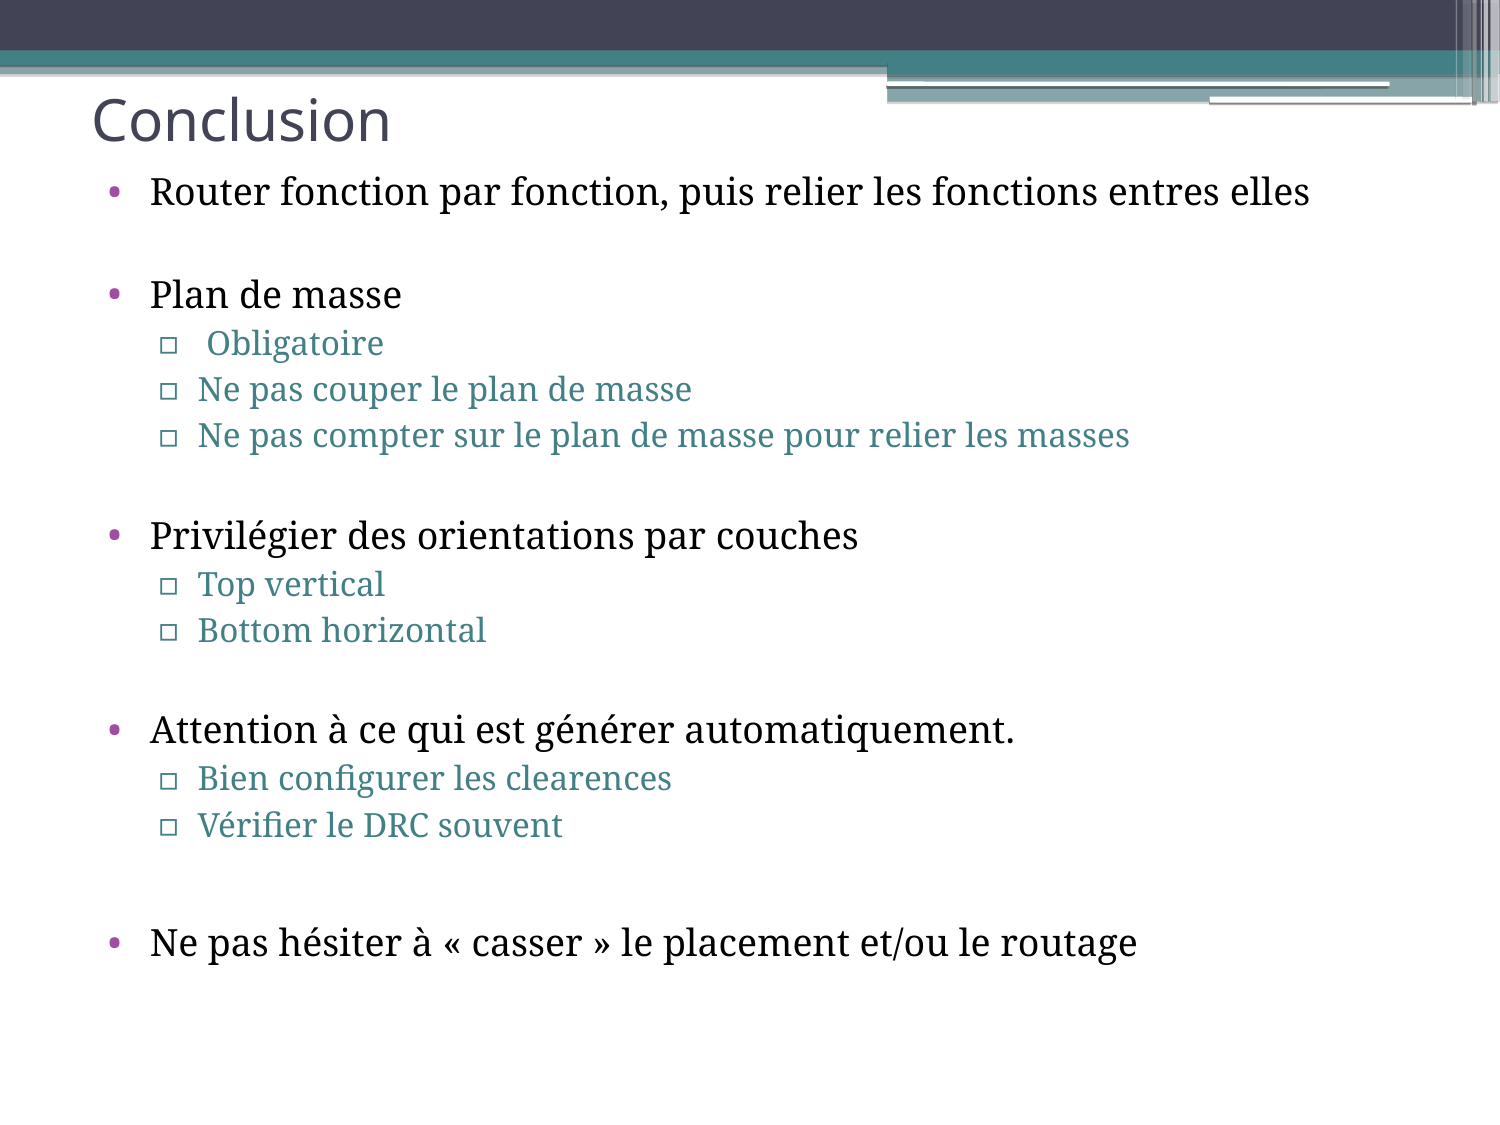

# Conclusion
Router fonction par fonction, puis relier les fonctions entres elles
Plan de masse
 Obligatoire
Ne pas couper le plan de masse
Ne pas compter sur le plan de masse pour relier les masses
Privilégier des orientations par couches
Top vertical
Bottom horizontal
Attention à ce qui est générer automatiquement.
Bien configurer les clearences
Vérifier le DRC souvent
Ne pas hésiter à « casser » le placement et/ou le routage